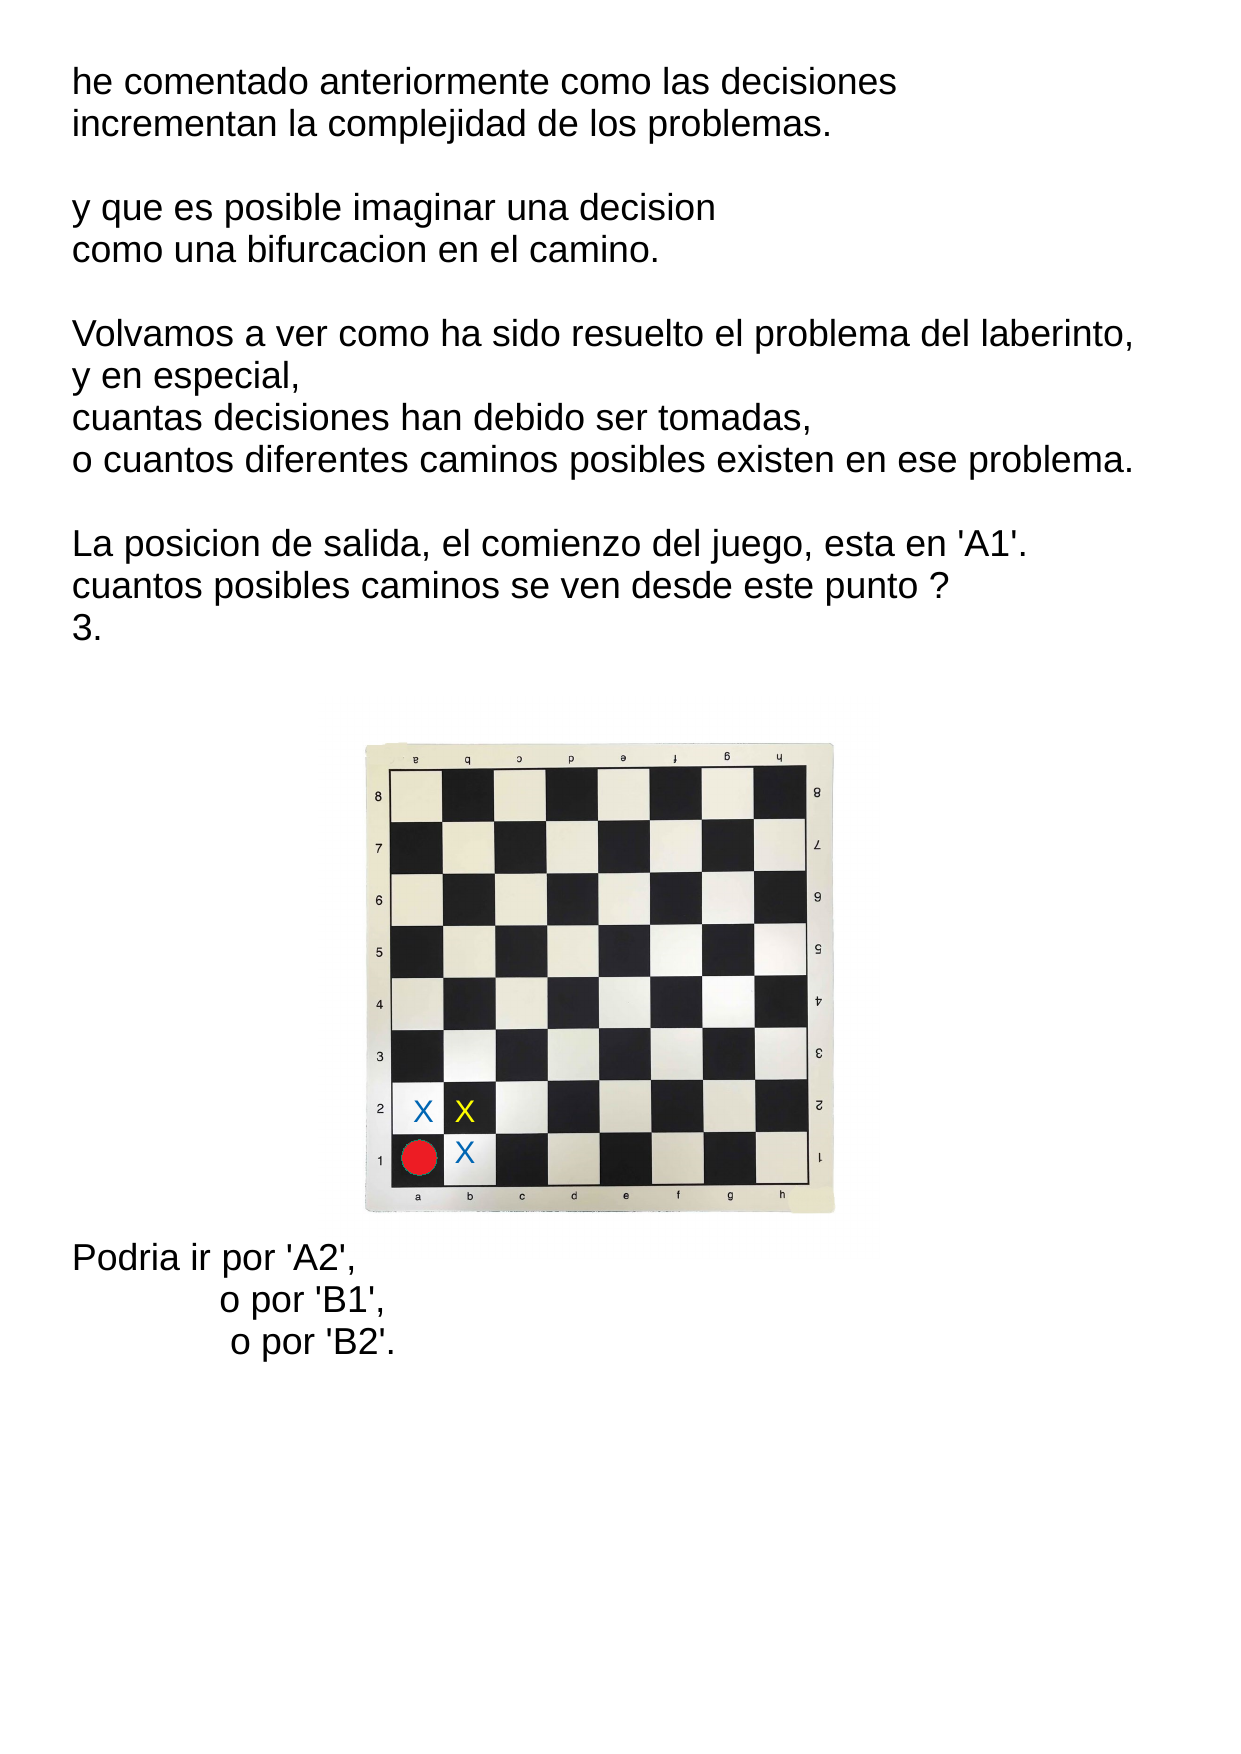

he comentado anteriormente como las decisiones
incrementan la complejidad de los problemas.
y que es posible imaginar una decision
como una bifurcacion en el camino.
Volvamos a ver como ha sido resuelto el problema del laberinto,
y en especial,
cuantas decisiones han debido ser tomadas,
o cuantos diferentes caminos posibles existen en ese problema.
La posicion de salida, el comienzo del juego, esta en 'A1'.
cuantos posibles caminos se ven desde este punto ?
3.
Podria ir por 'A2',
		o por 'B1',
		 o por 'B2'.
X
X
X